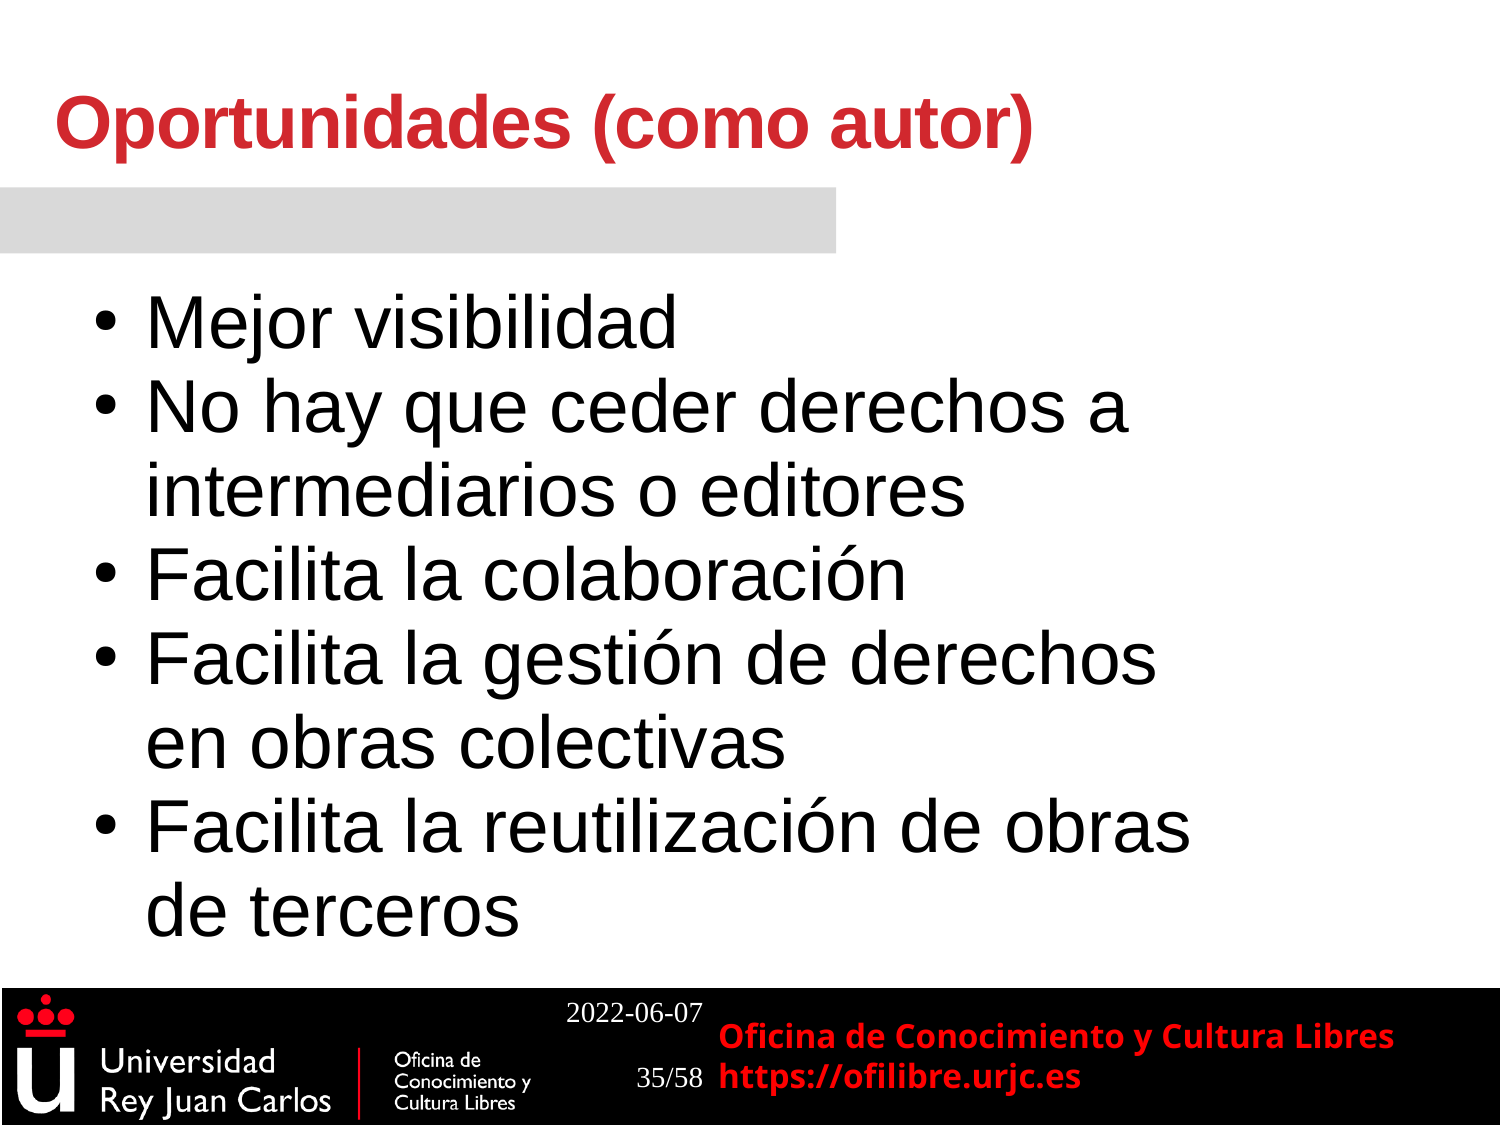

#
Oportunidades (como autor)
Mejor visibilidad
No hay que ceder derechos a intermediarios o editores
Facilita la colaboración
Facilita la gestión de derechos en obras colectivas
Facilita la reutilización de obras de terceros